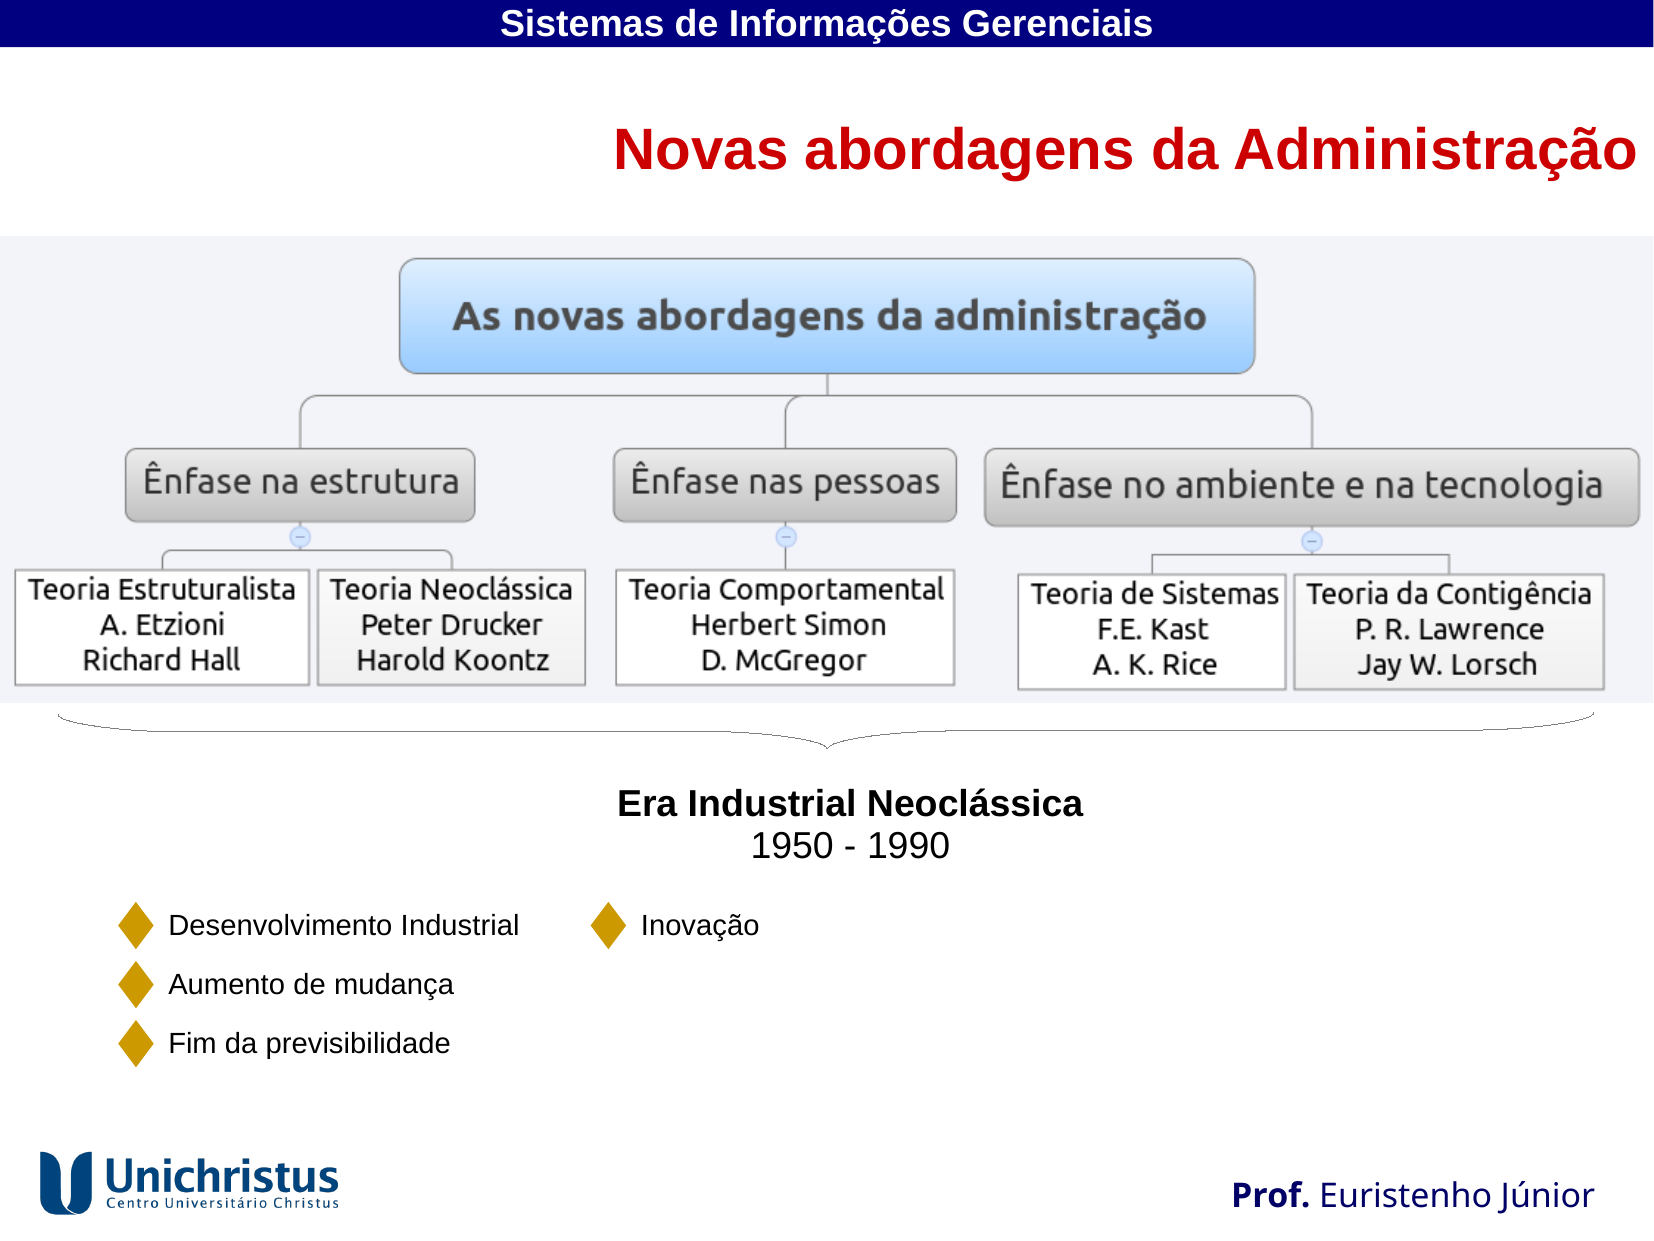

Sistemas de Informações Gerenciais
Novas abordagens da Administração
Era Industrial Neoclássica
1950 - 1990
Desenvolvimento Industrial
Inovação
Aumento de mudança
Fim da previsibilidade
Prof. Euristenho Júnior